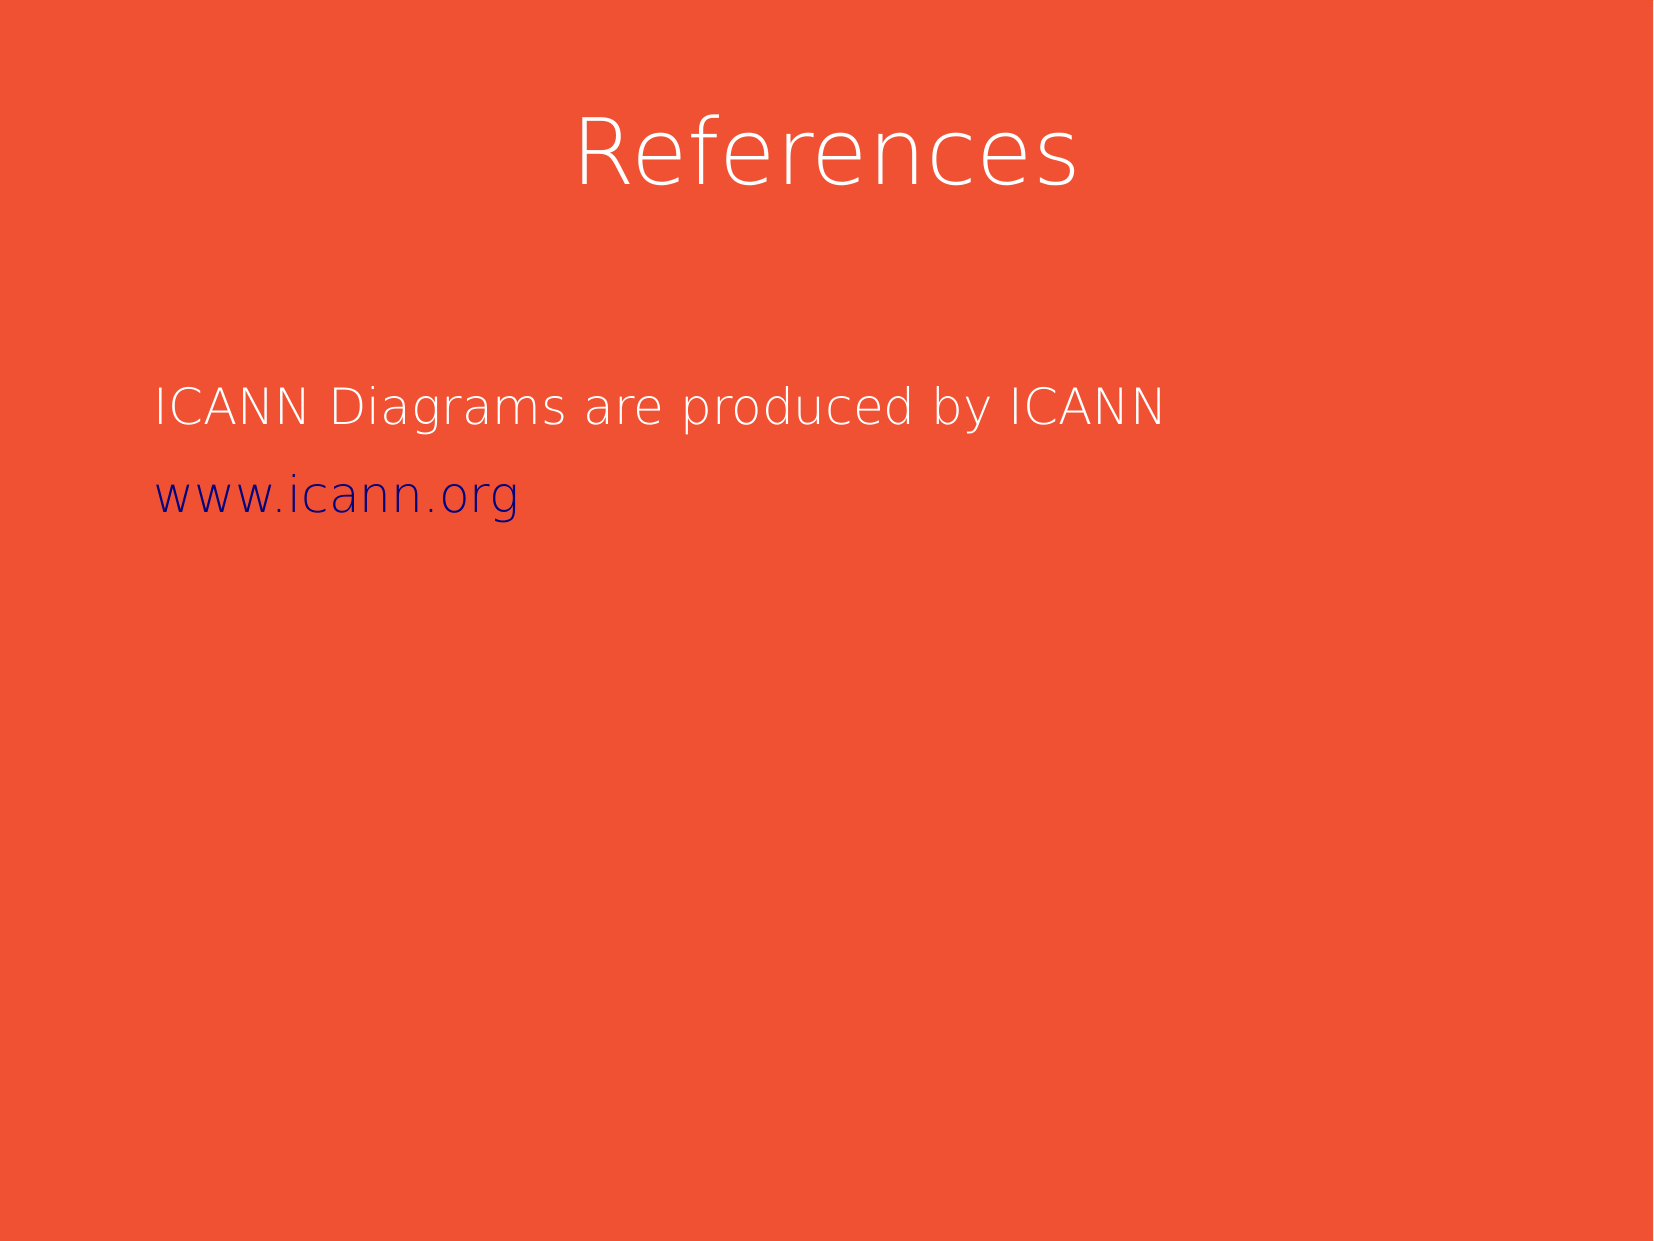

# References
ICANN Diagrams are produced by ICANN
www.icann.org